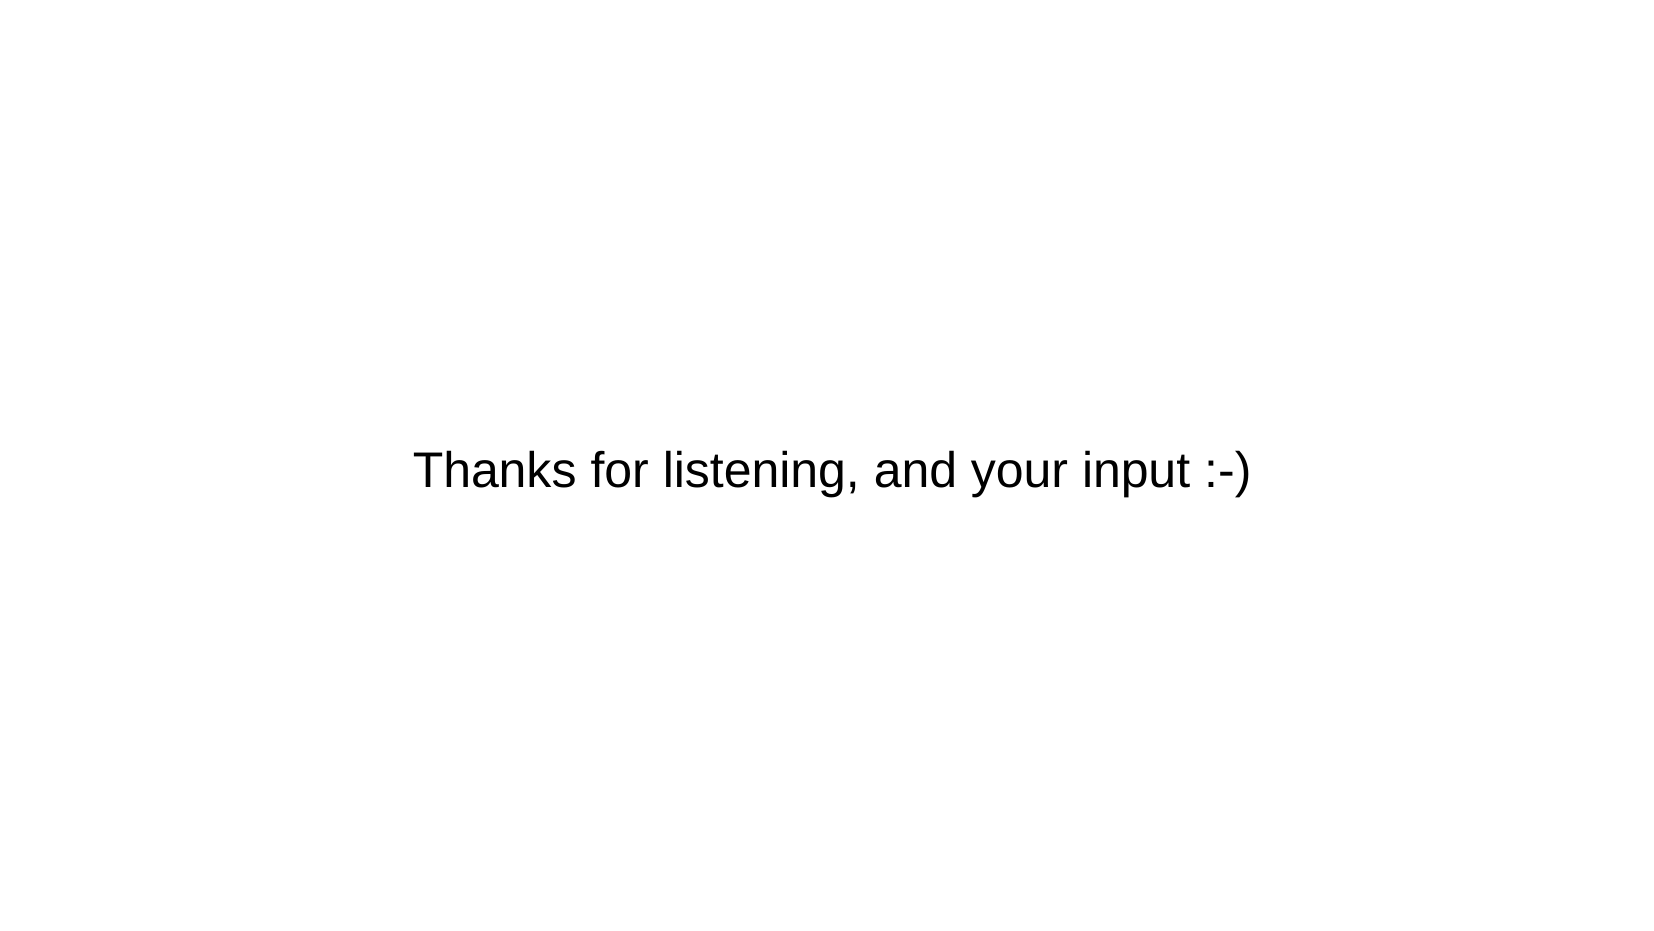

Thanks for listening, and your input :-)